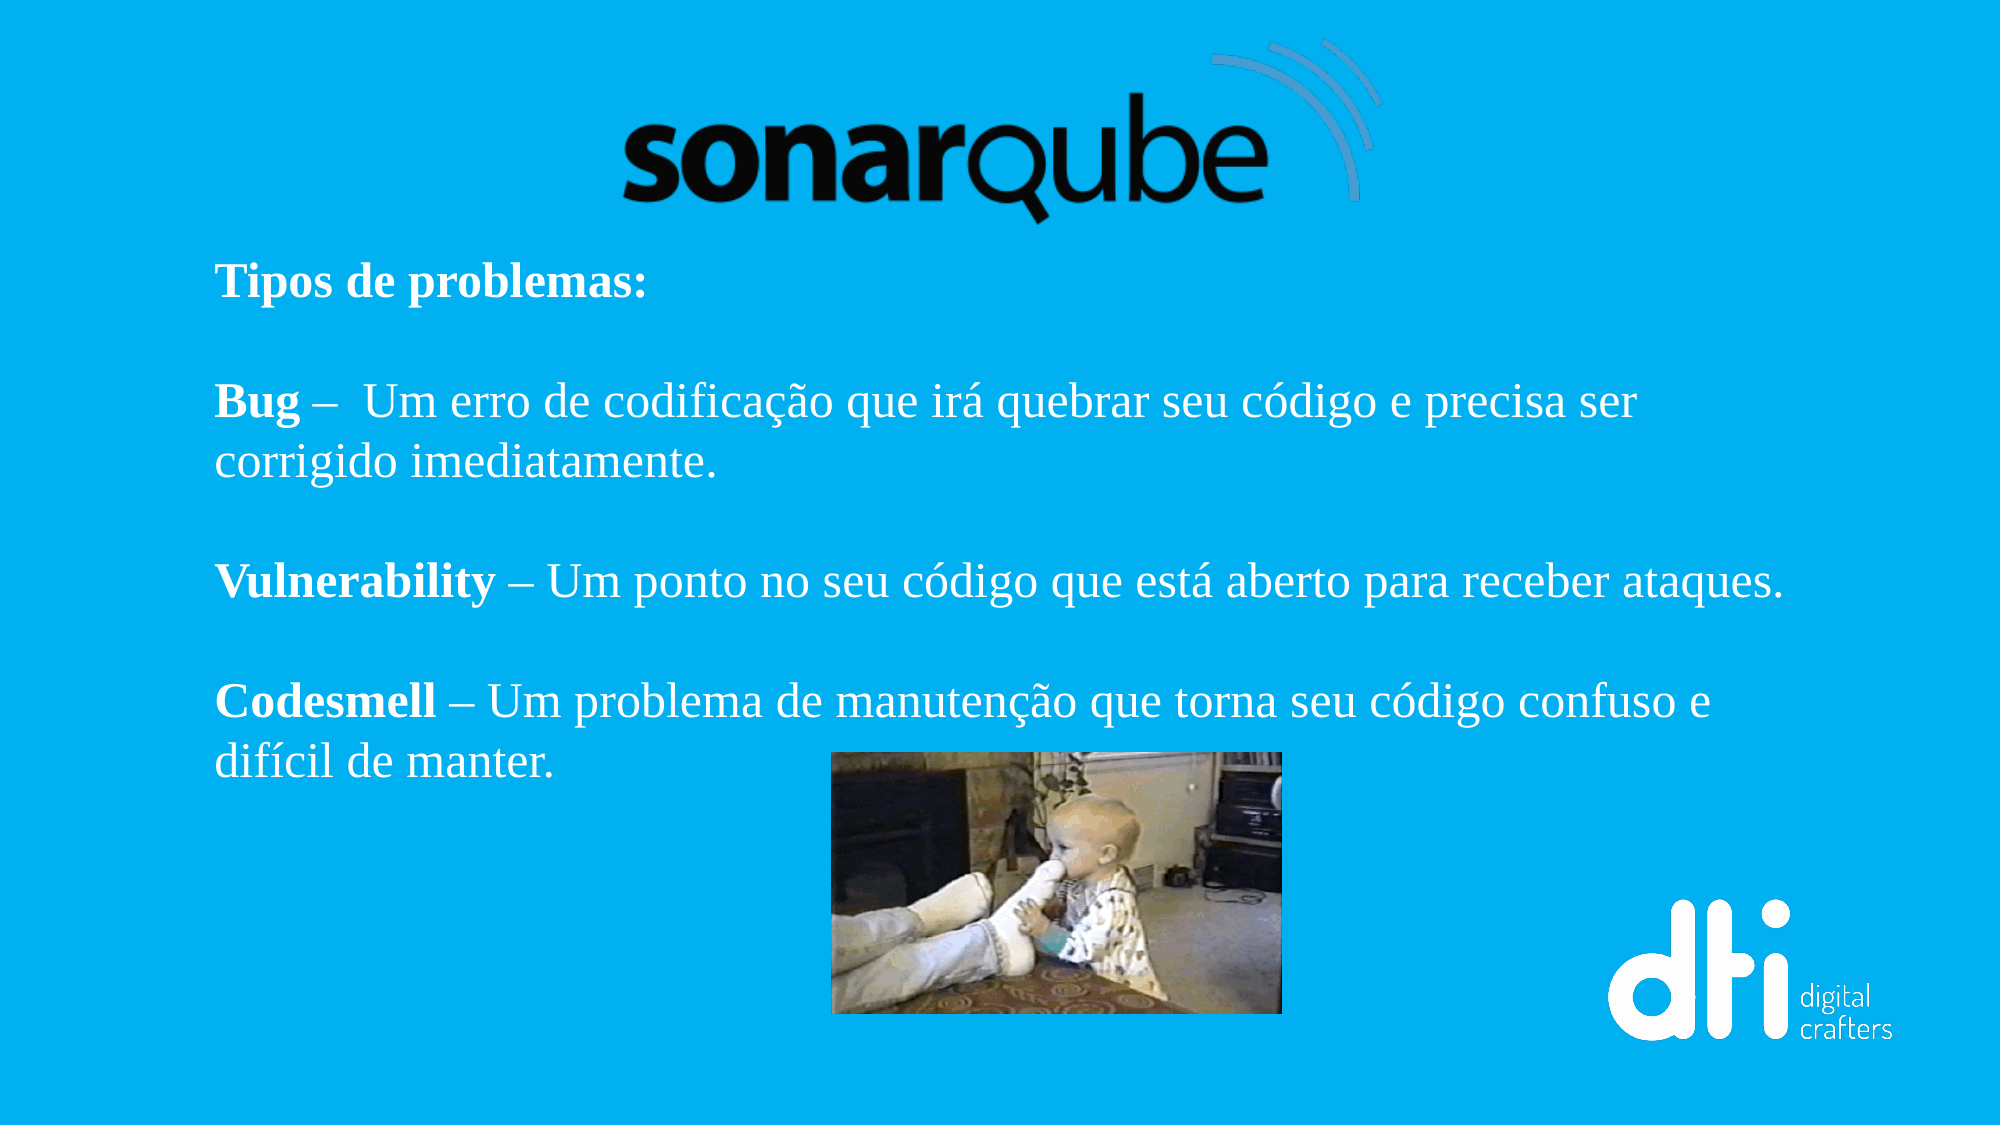

Tipos de problemas:
Bug –  Um erro de codificação que irá quebrar seu código e precisa ser corrigido imediatamente.
Vulnerability – Um ponto no seu código que está aberto para receber ataques.
Codesmell – Um problema de manutenção que torna seu código confuso e difícil de manter.